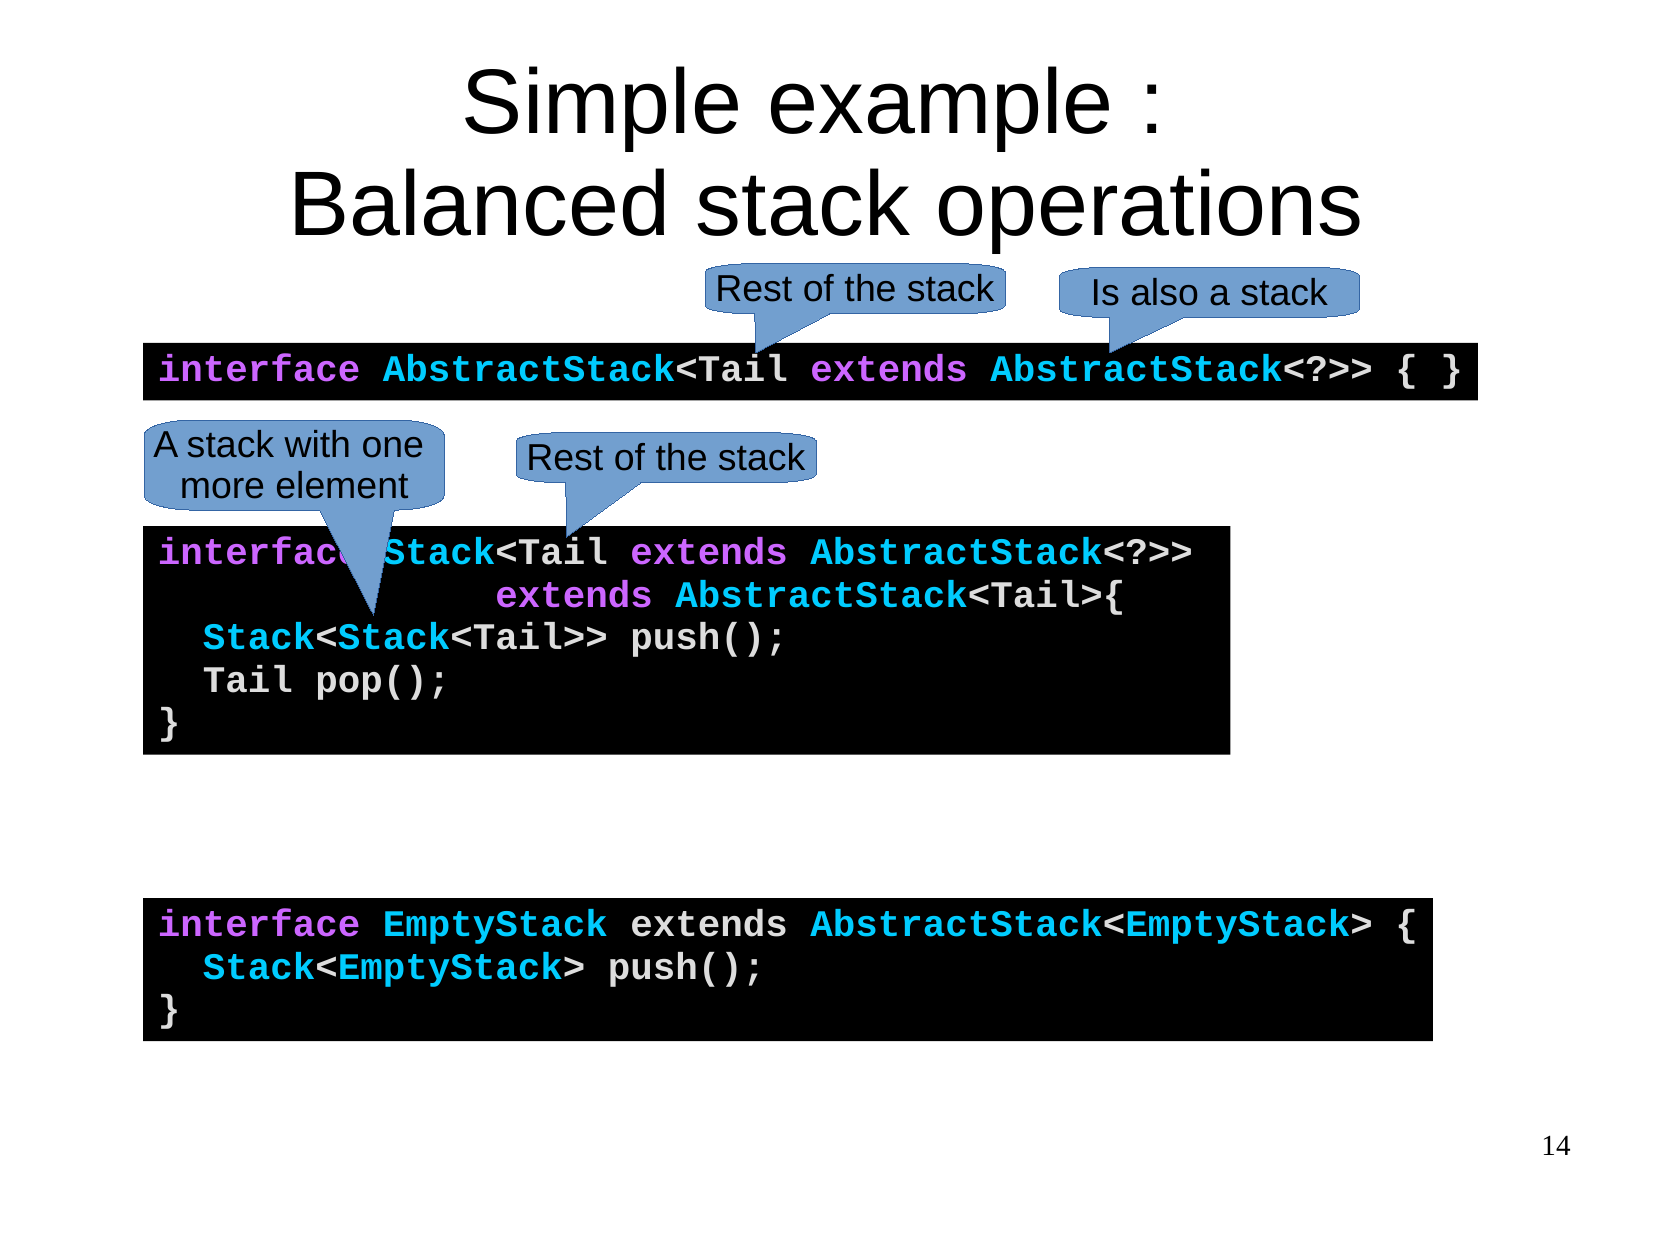

# Simple example : Balanced stack operations
Rest of the stack
Is also a stack
interface AbstractStack<Tail extends AbstractStack<?>> { }
A stack with one
more element
Rest of the stack
interface Stack<Tail extends AbstractStack<?>>
 extends AbstractStack<Tail>{
 Stack<Stack<Tail>> push();
 Tail pop();
}
interface EmptyStack extends AbstractStack<EmptyStack> {
 Stack<EmptyStack> push();
}
14